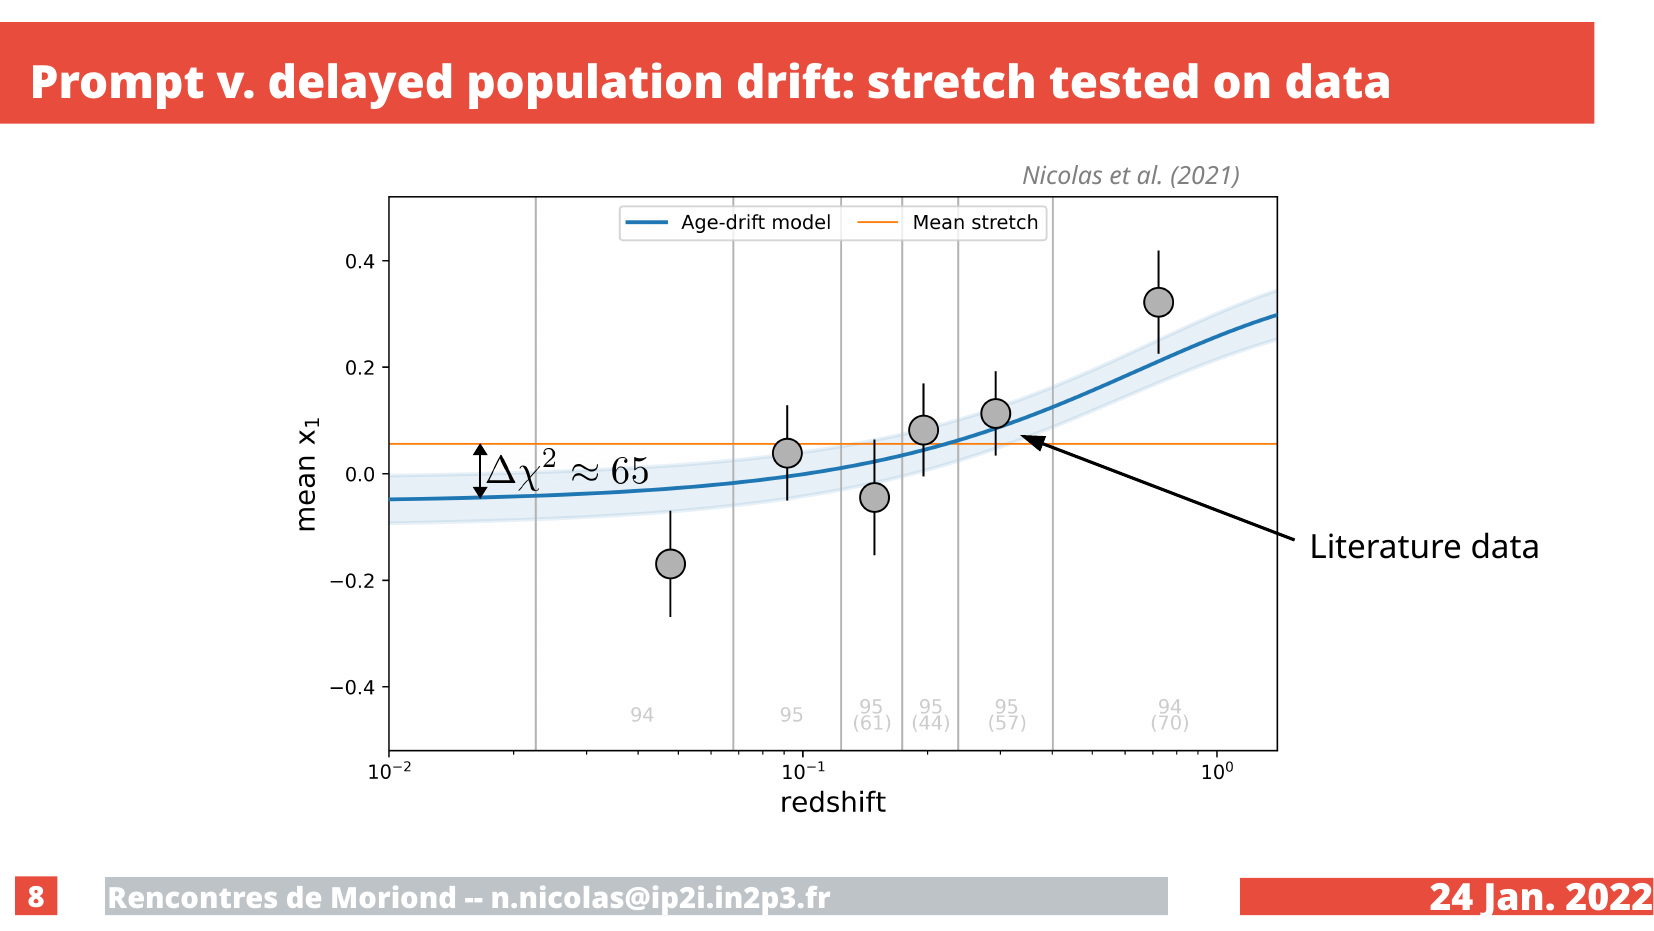

# Prompt v. delayed population drift: stretch tested on data
Nicolas et al. (2021)
Literature data
8
Rencontres de Moriond -- n.nicolas@ip2i.in2p3.fr
24 Jan. 2022